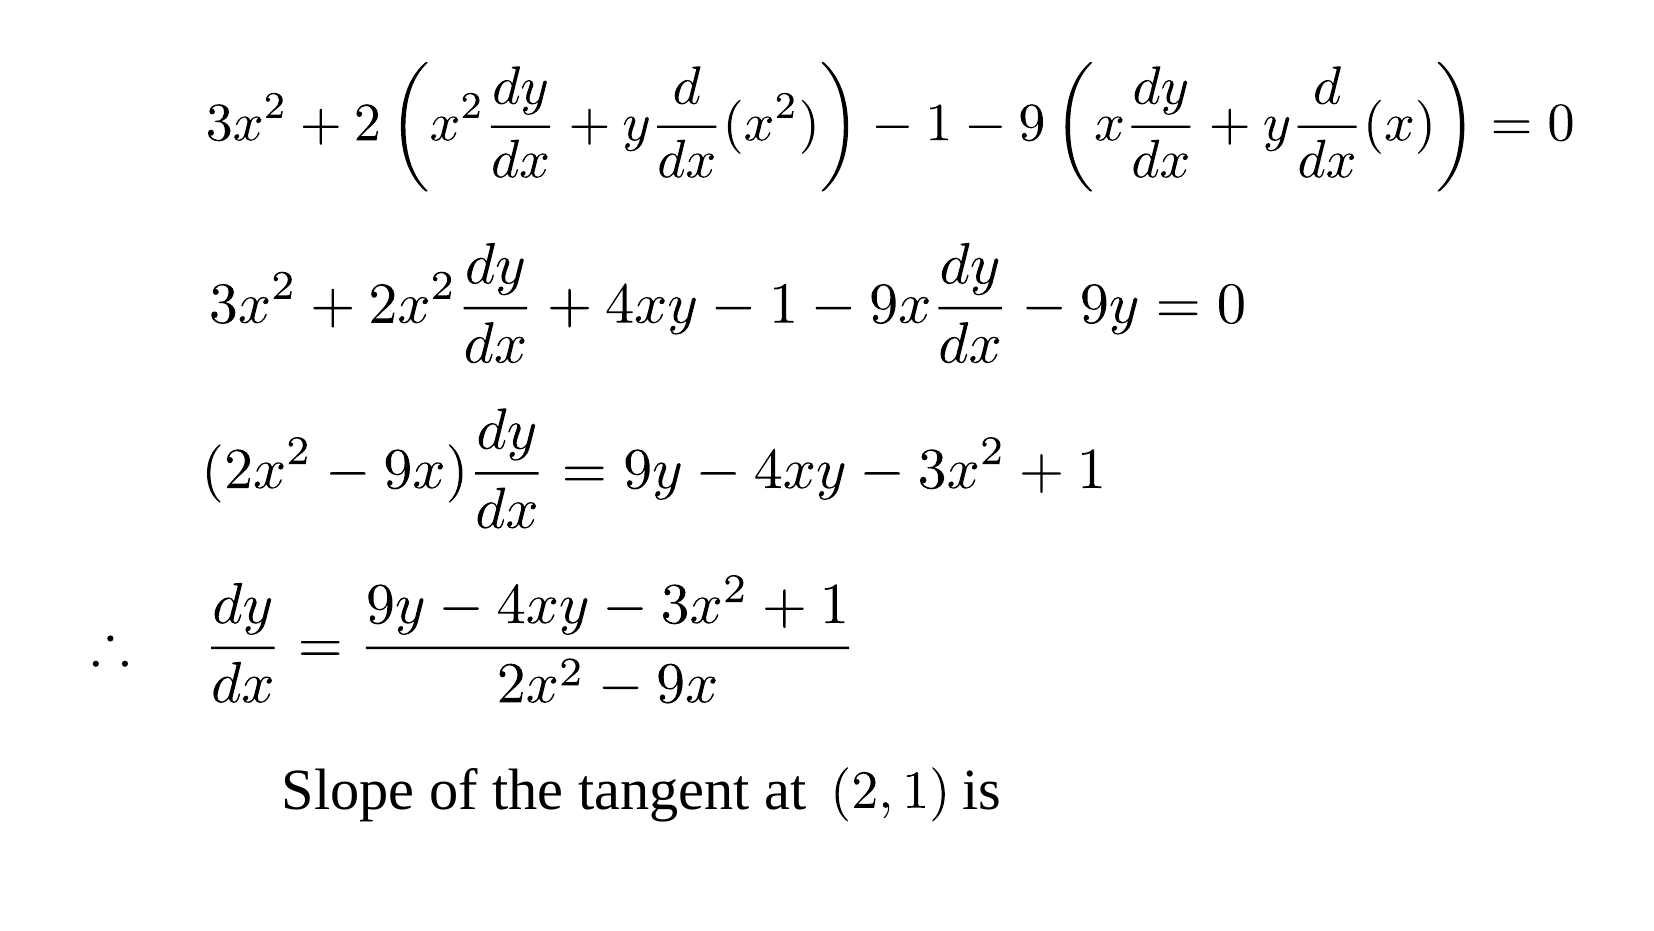

#
	 	 Slope of the tangent at 	 is